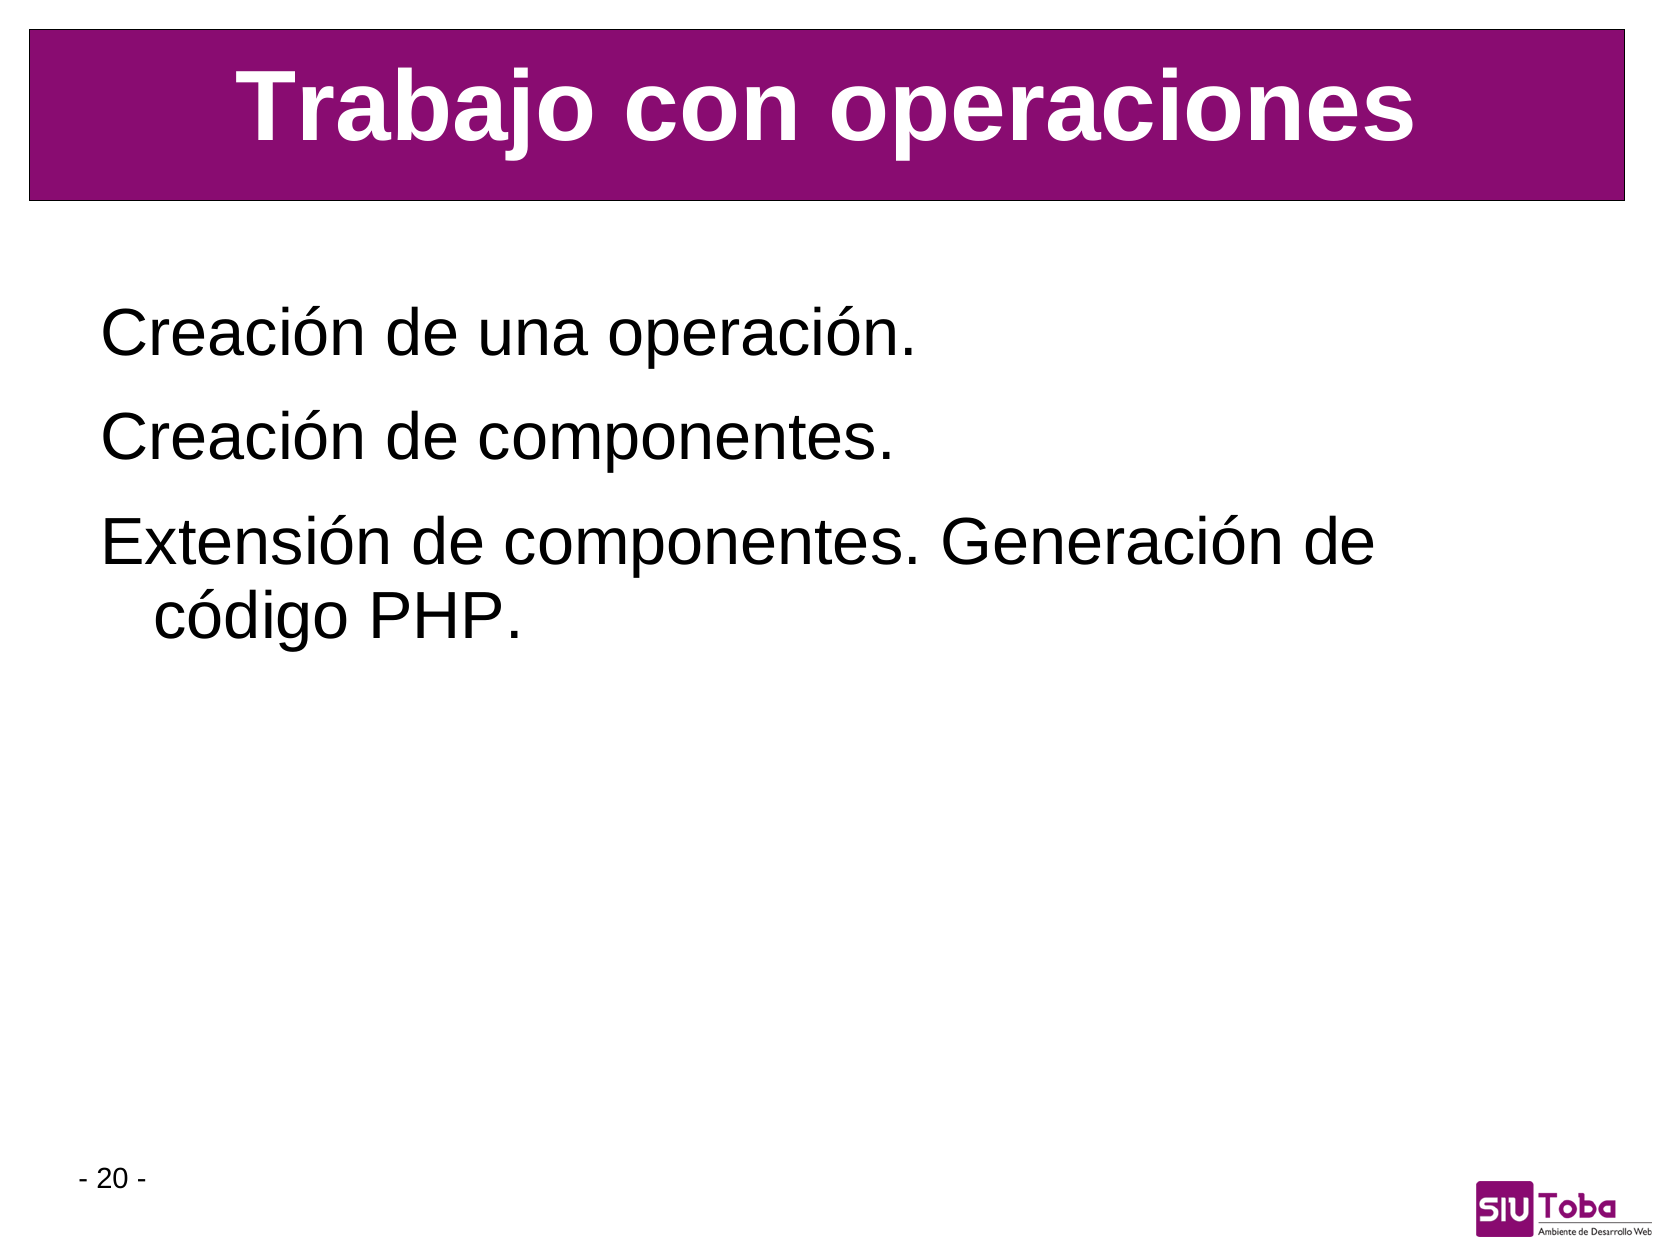

# Trabajo con operaciones
Creación de una operación.
Creación de componentes.
Extensión de componentes. Generación de código PHP.
20